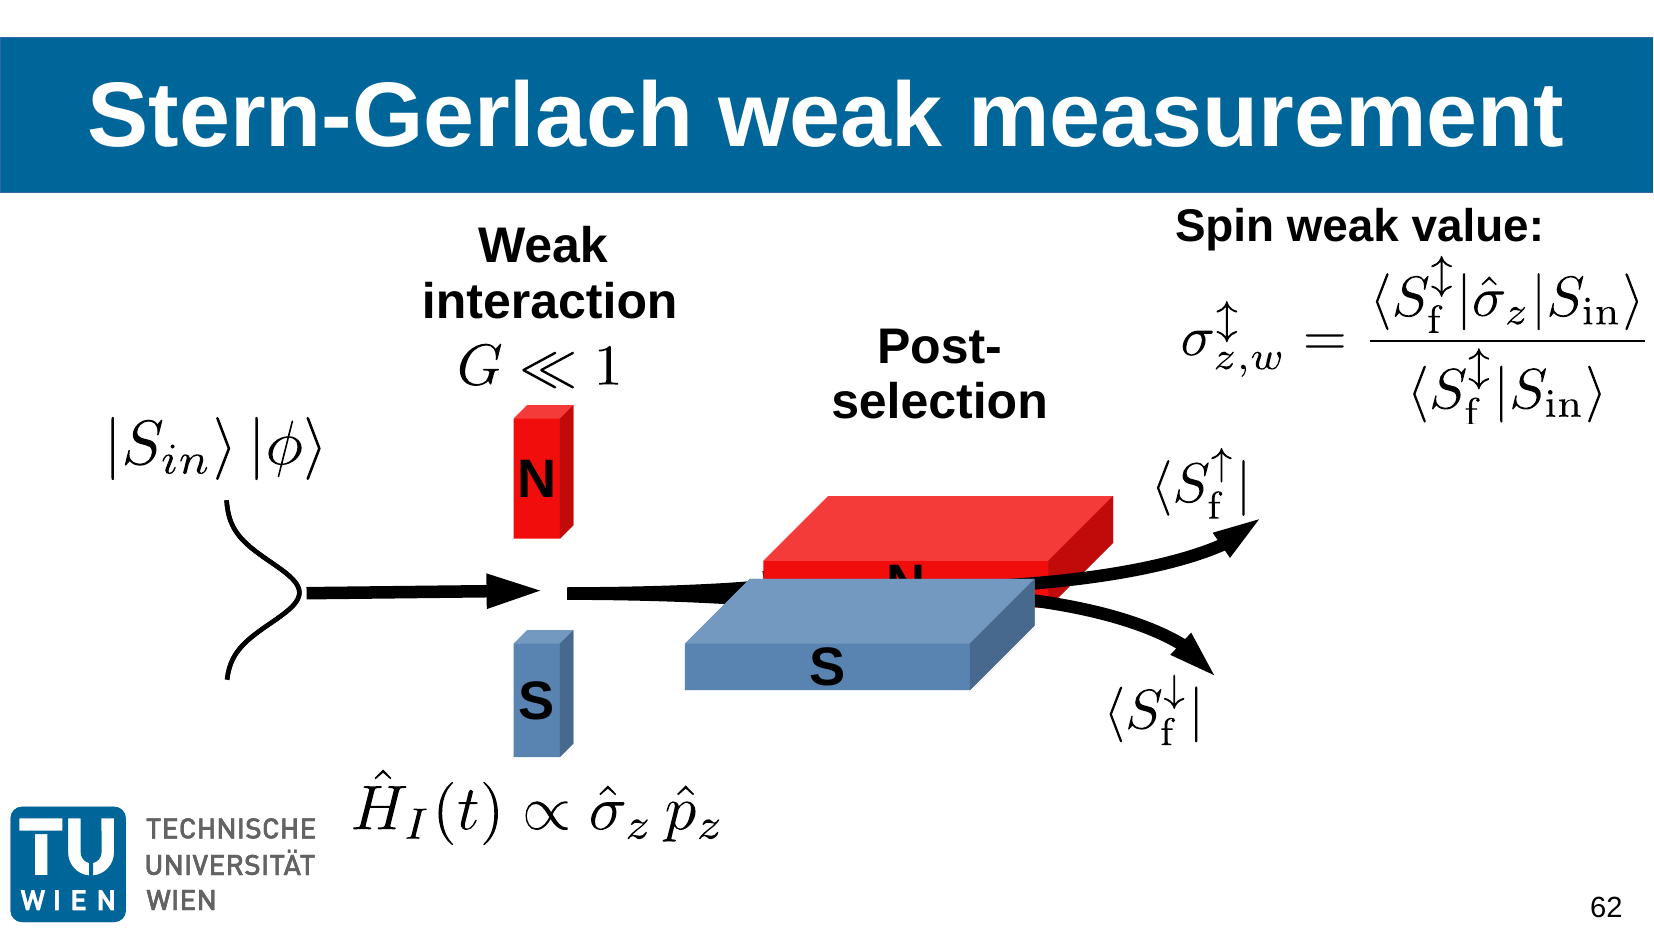

# Stern-Gerlach weak measurement
Spin weak value:
Weak
interaction
Post-selection
N
N
S
S